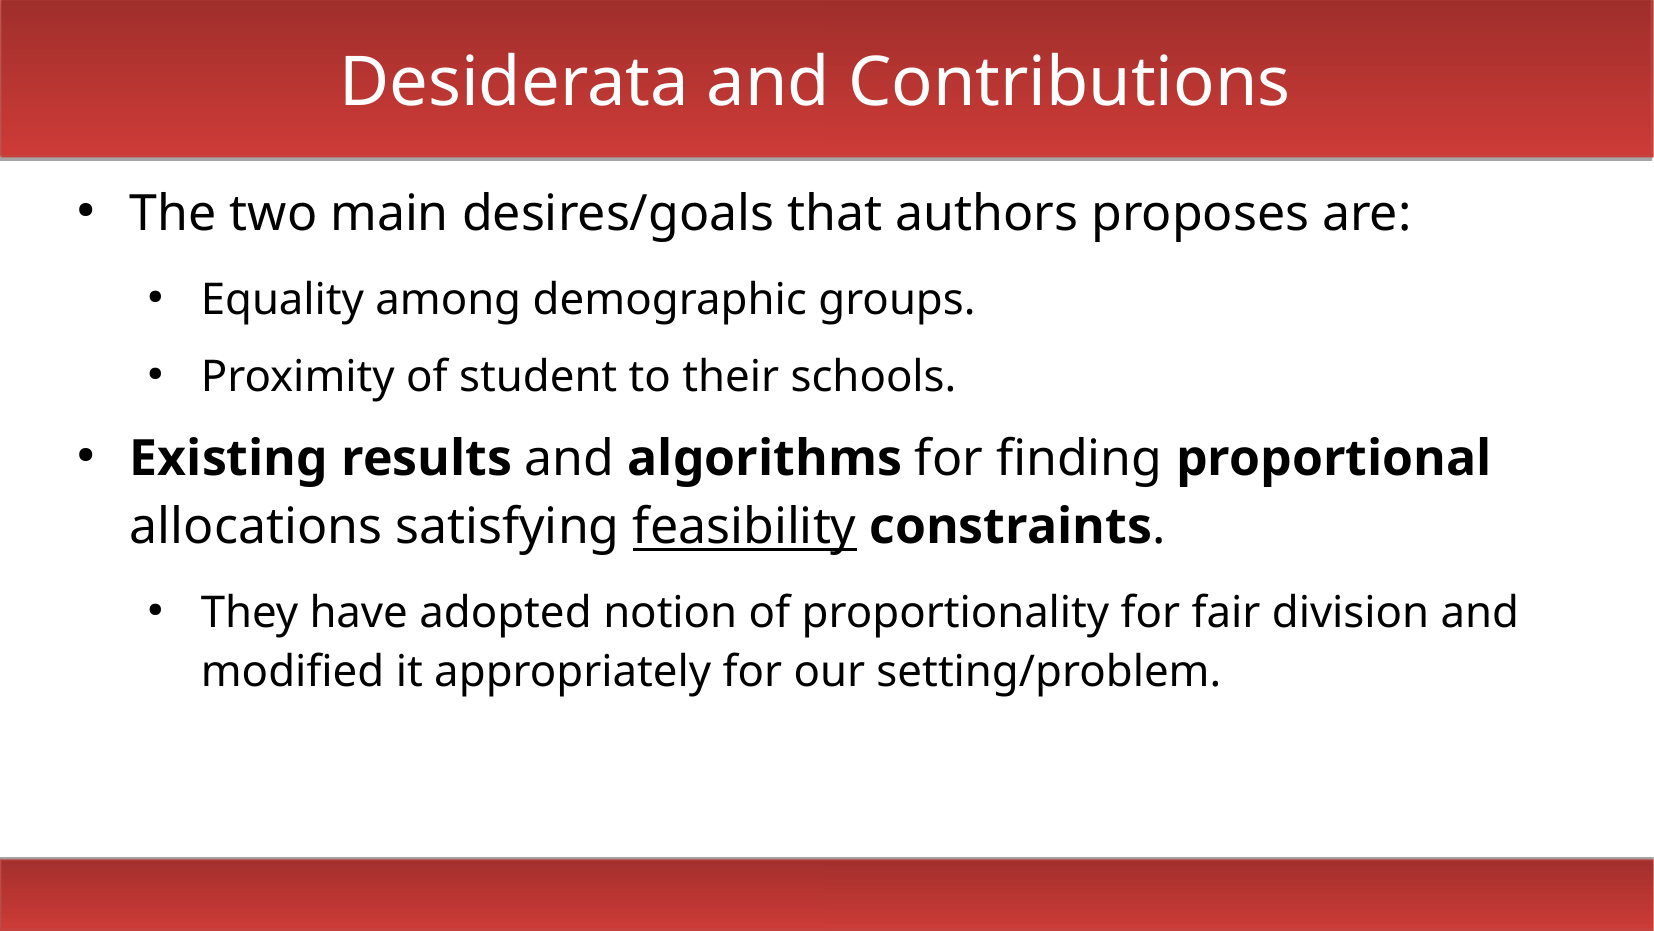

# Desiderata and Contributions
The two main desires/goals that authors proposes are:
Equality among demographic groups.
Proximity of student to their schools.
Existing results and algorithms for finding proportional allocations satisfying feasibility constraints.
They have adopted notion of proportionality for fair division and modified it appropriately for our setting/problem.